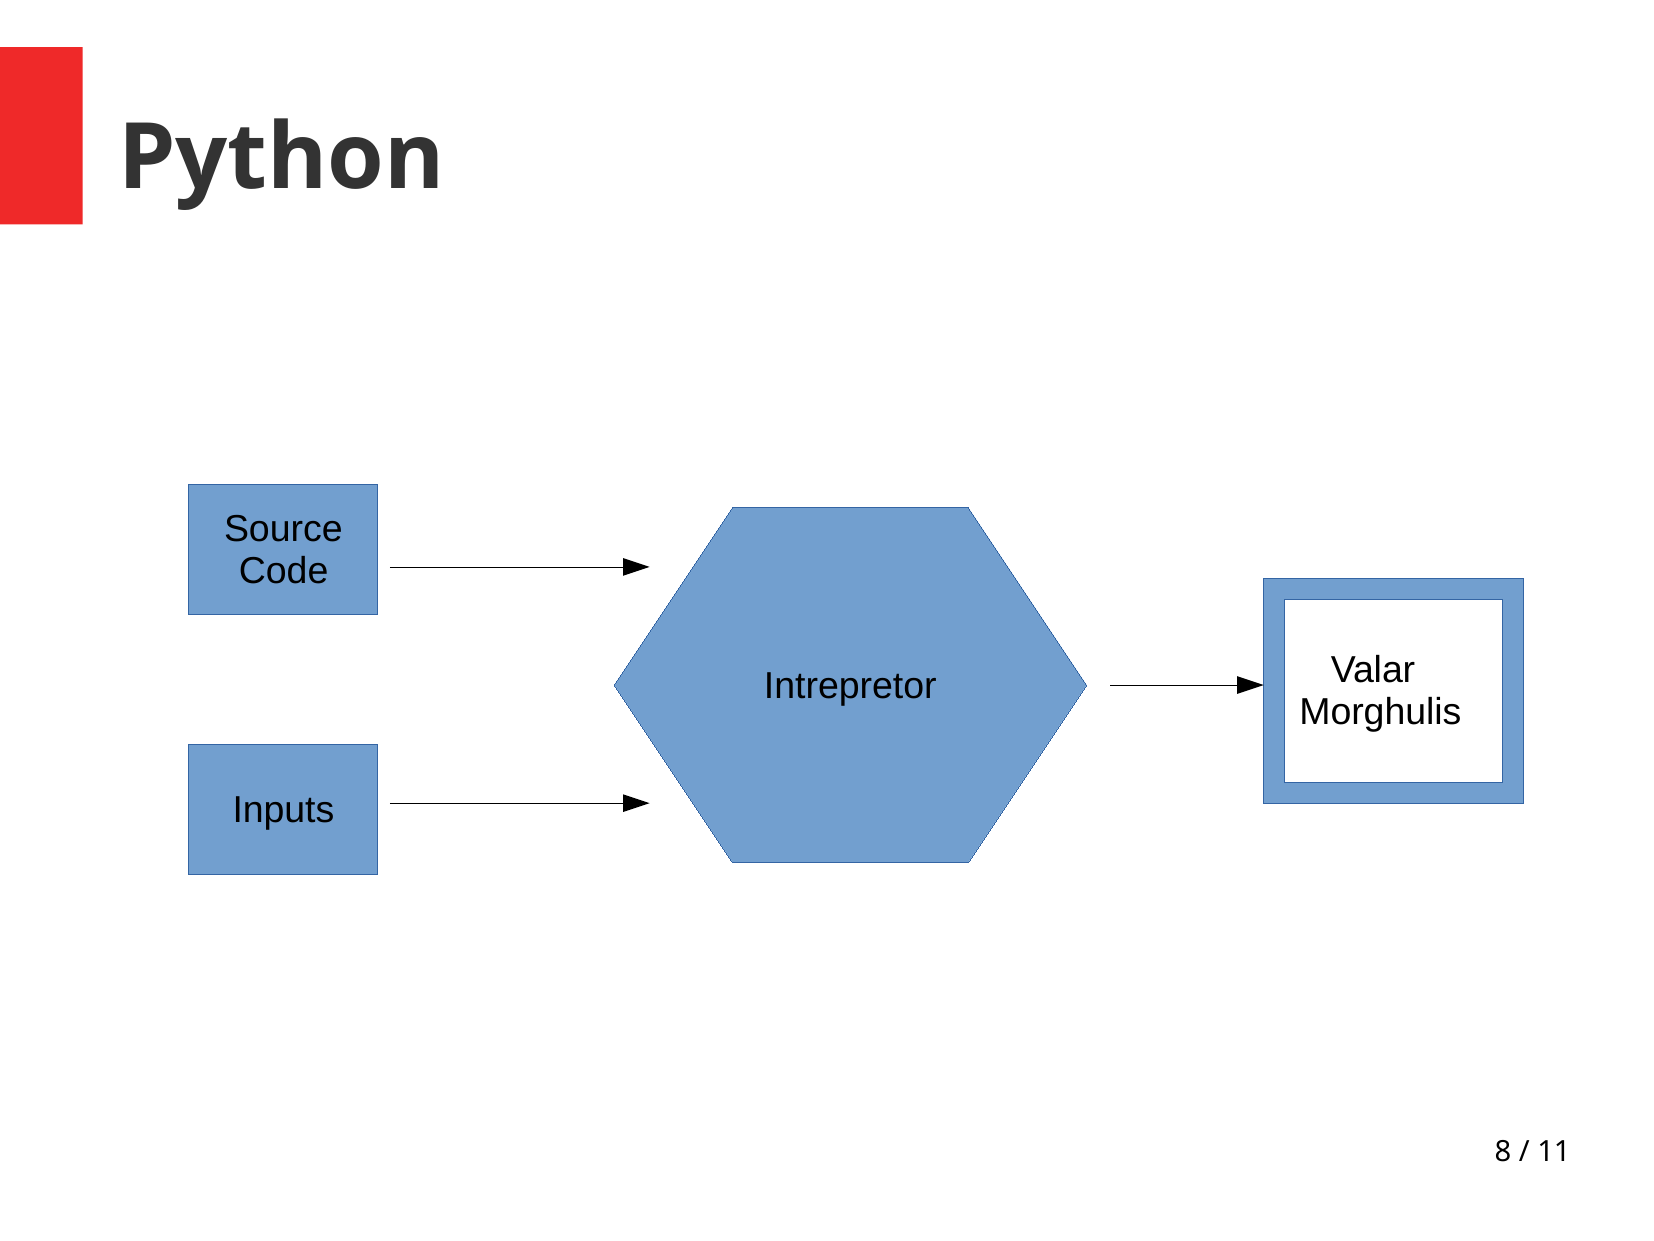

# Python
Source
Code
Intrepretor
 Valar
Morghulis
Inputs
8